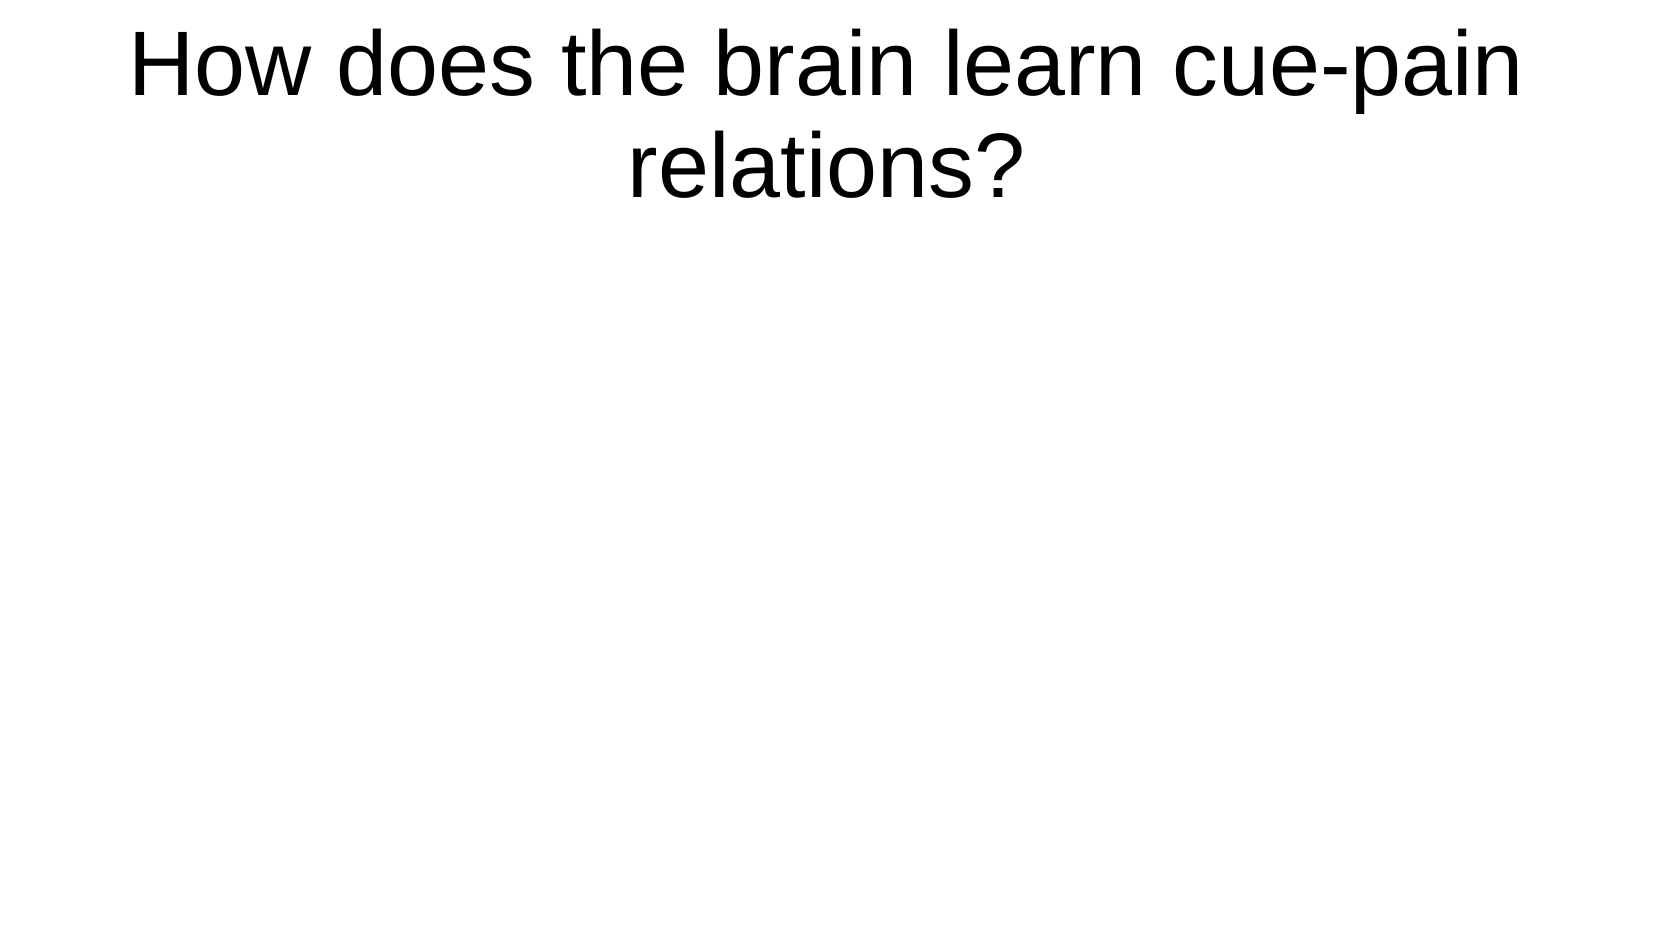

# How does the brain learn cue-pain relations?